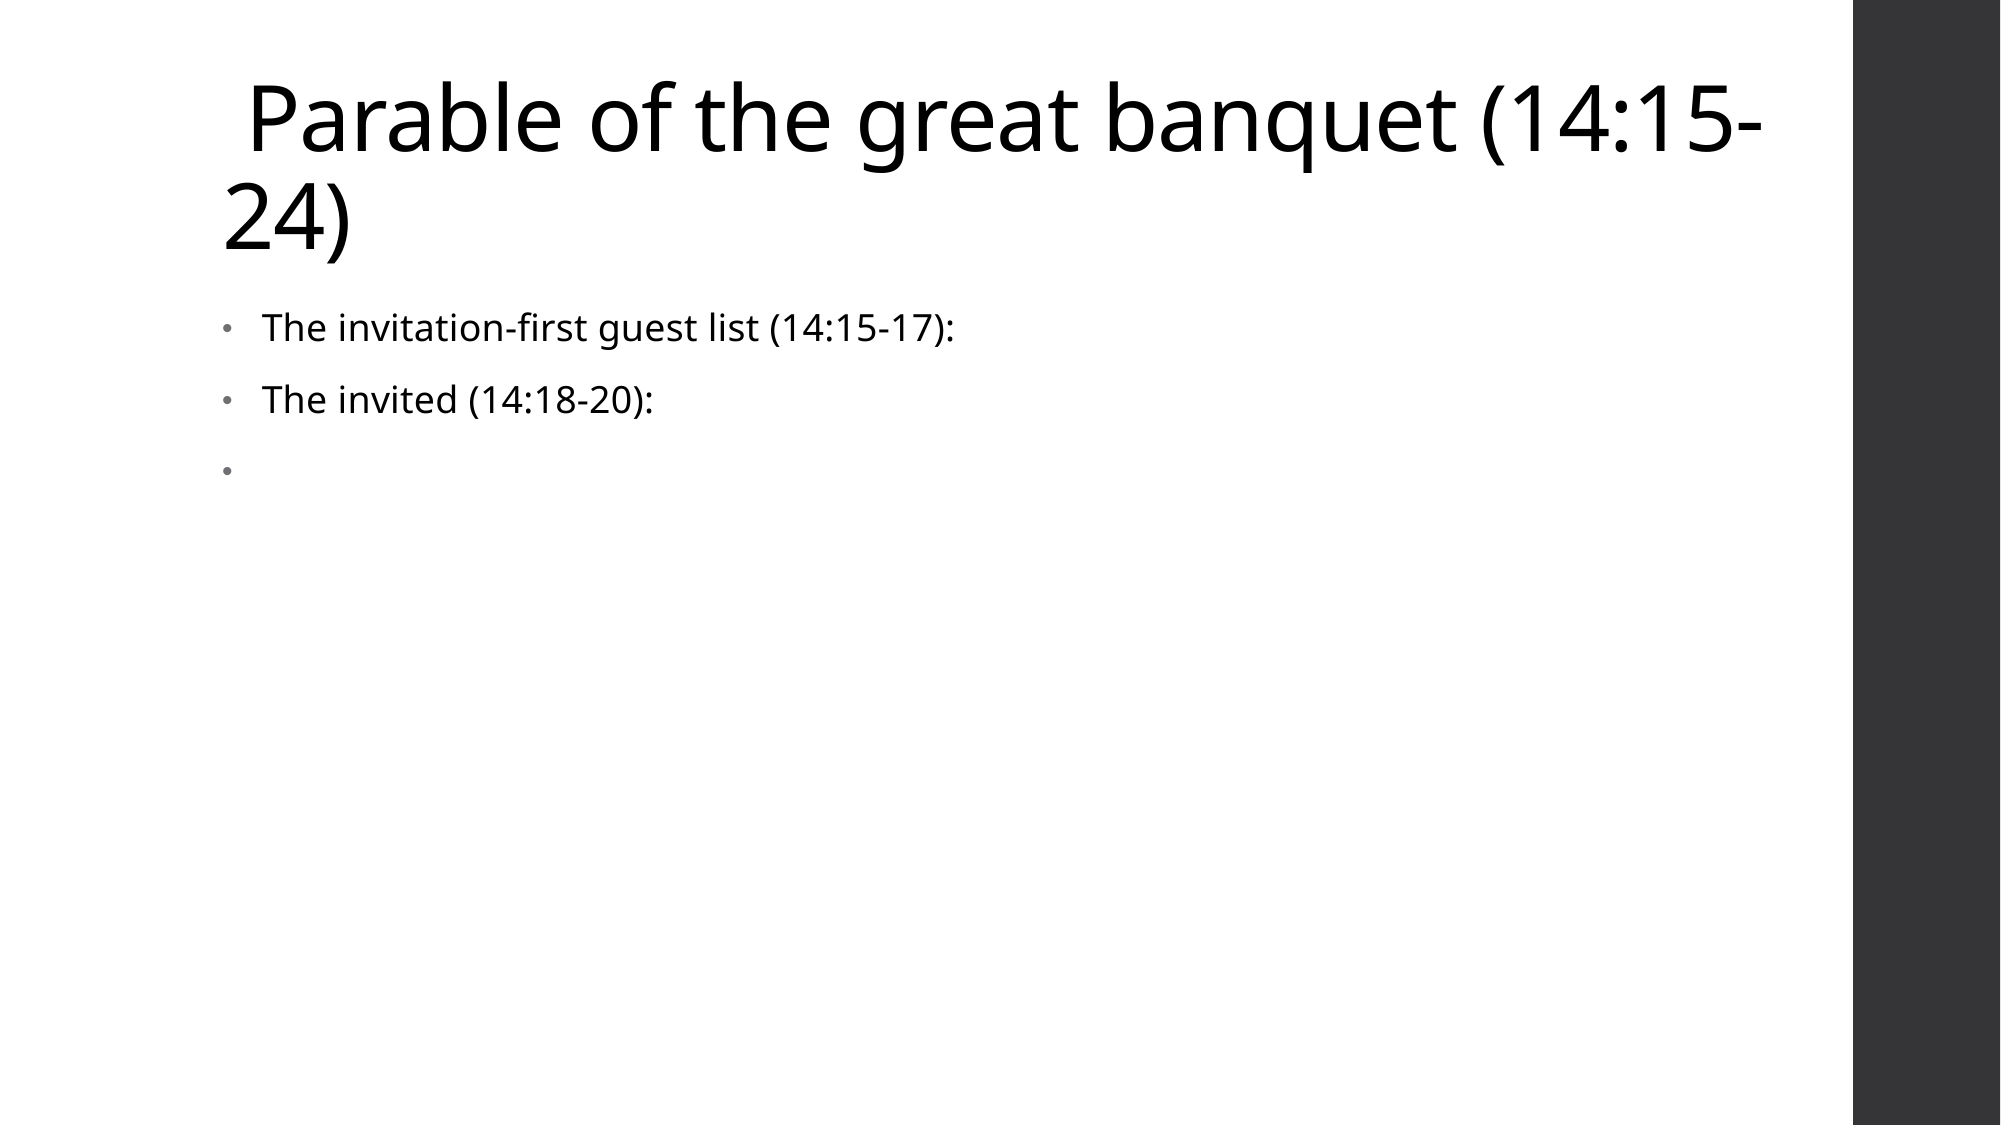

# Parable of the great banquet (14:15-24)
 The invitation-first guest list (14:15-17):
 The invited (14:18-20):